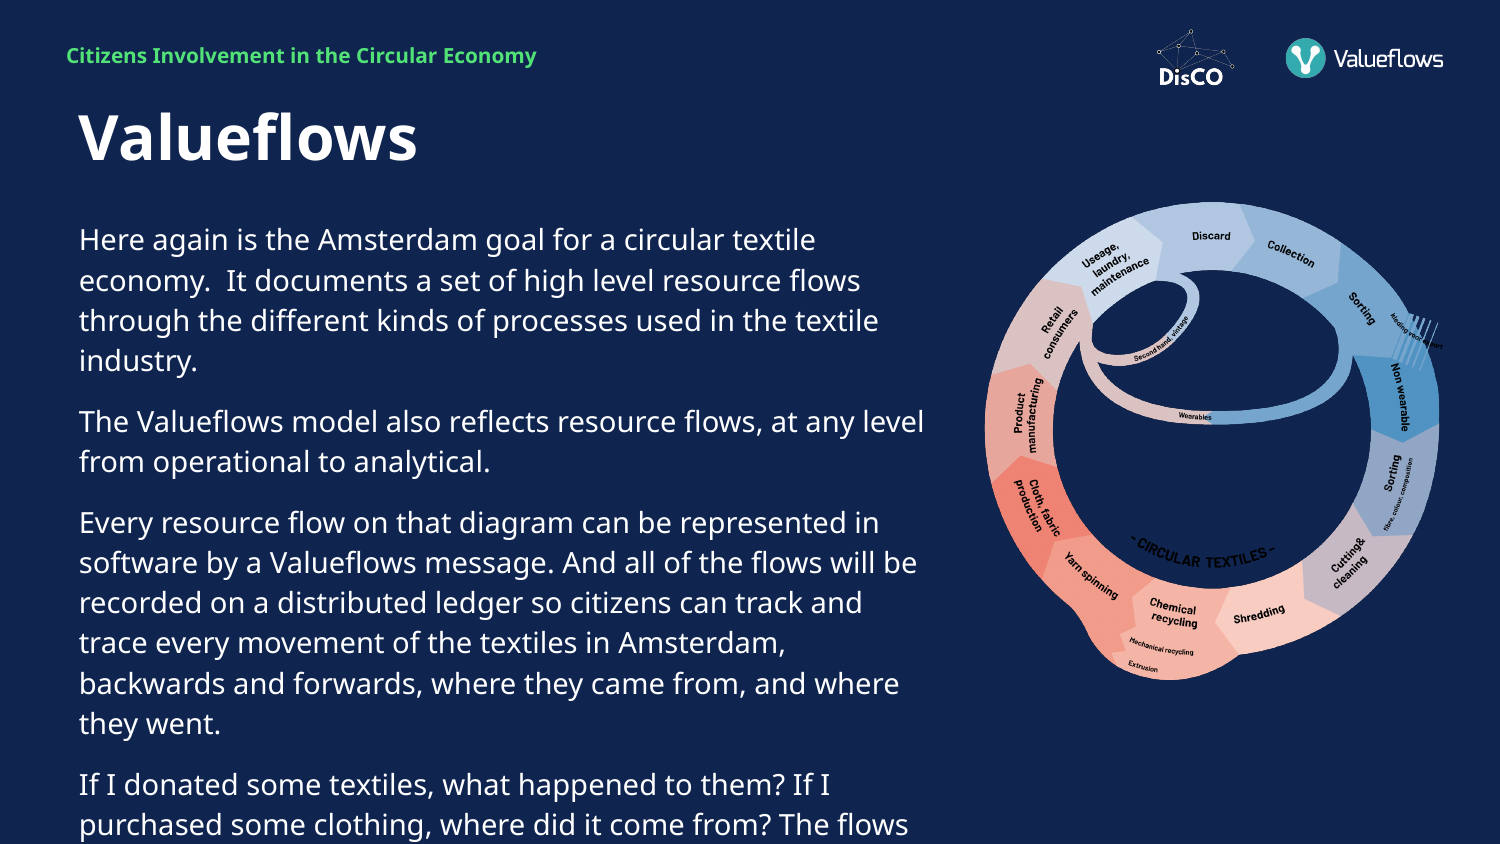

# Valueflows
Here again is the Amsterdam goal for a circular textile economy. It documents a set of high level resource flows through the different kinds of processes used in the textile industry.
The Valueflows model also reflects resource flows, at any level from operational to analytical.
Every resource flow on that diagram can be represented in software by a Valueflows message. And all of the flows will be recorded on a distributed ledger so citizens can track and trace every movement of the textiles in Amsterdam, backwards and forwards, where they came from, and where they went.
If I donated some textiles, what happened to them? If I purchased some clothing, where did it come from? The flows know.